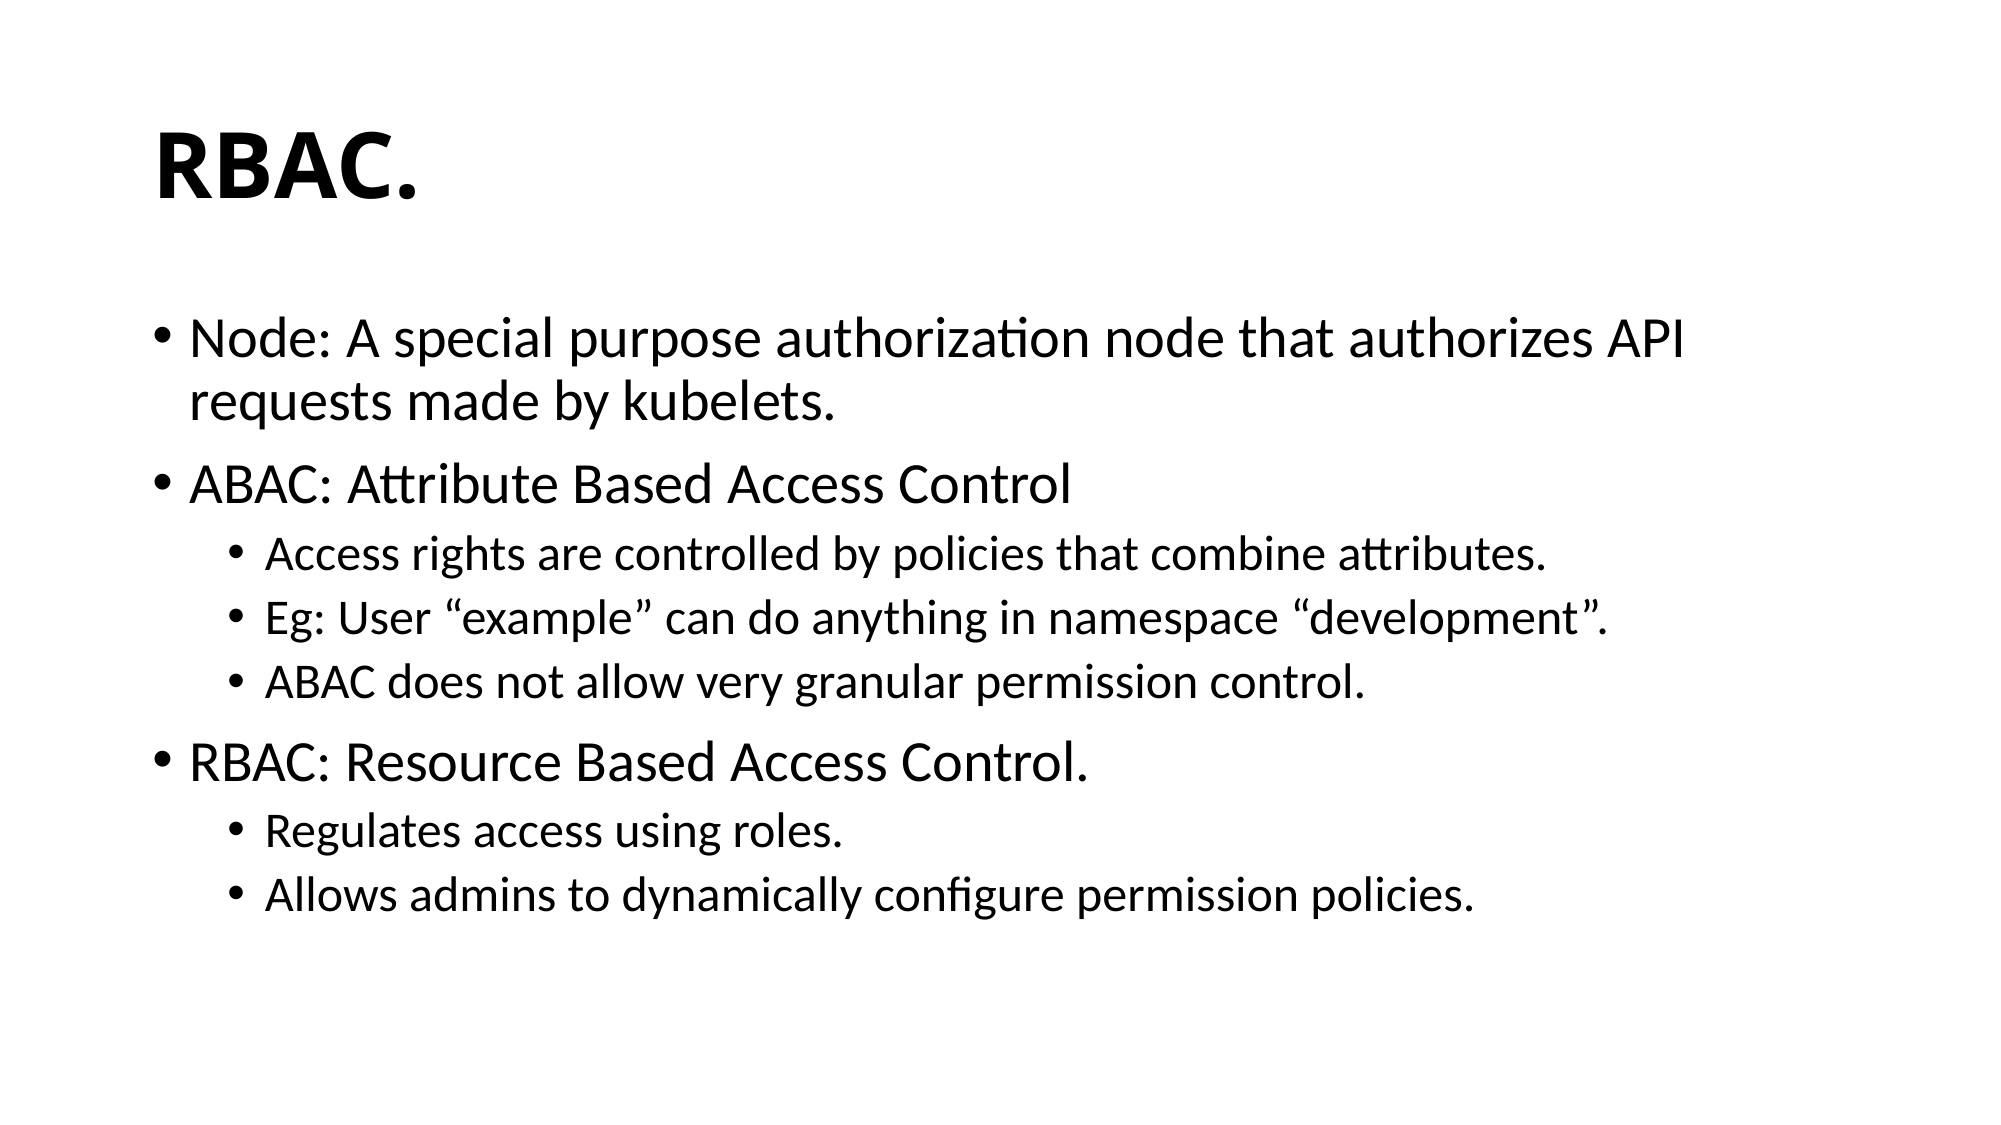

# RBAC.
Node: A special purpose authorization node that authorizes API requests made by kubelets.
ABAC: Attribute Based Access Control
Access rights are controlled by policies that combine attributes.
Eg: User “example” can do anything in namespace “development”.
ABAC does not allow very granular permission control.
RBAC: Resource Based Access Control.
Regulates access using roles.
Allows admins to dynamically configure permission policies.